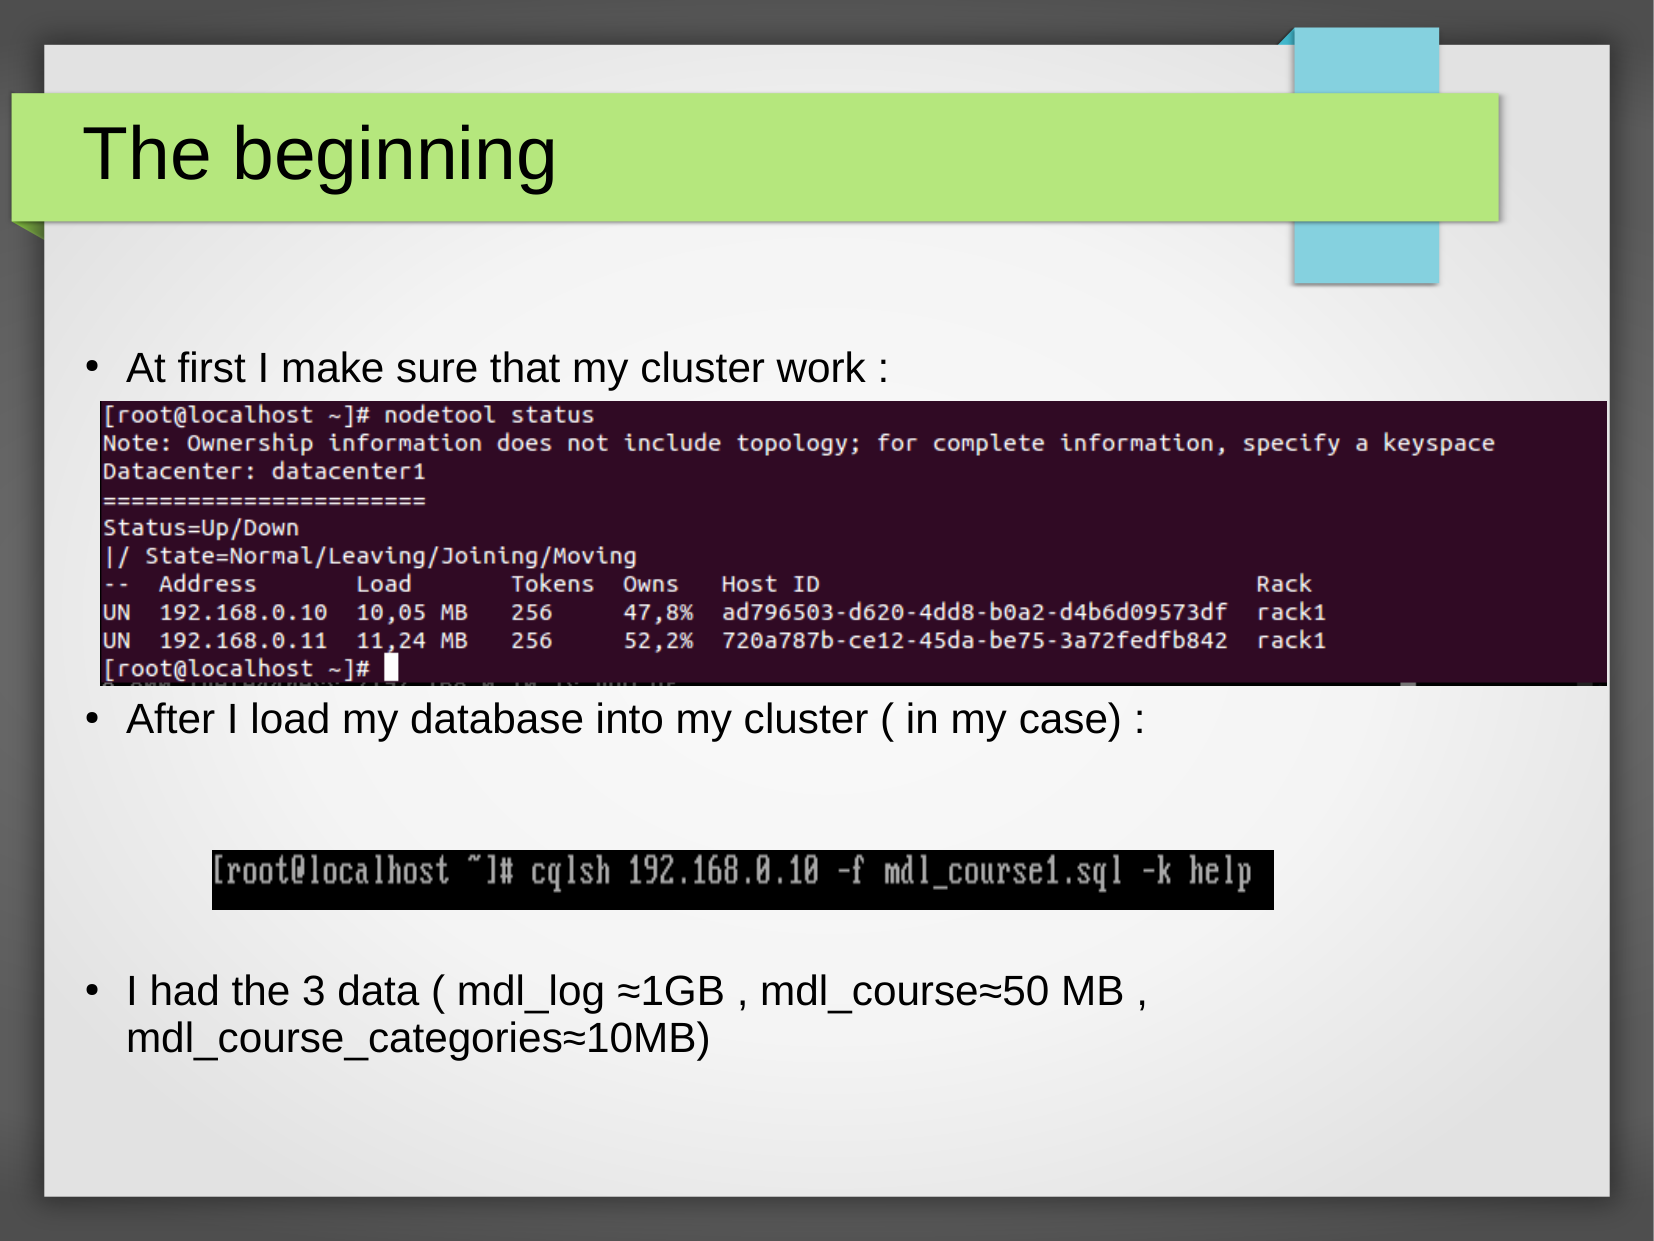

# The beginning
At first I make sure that my cluster work :
After I load my database into my cluster ( in my case) :
I had the 3 data ( mdl_log ≈1GB , mdl_course≈50 MB , mdl_course_categories≈10MB)